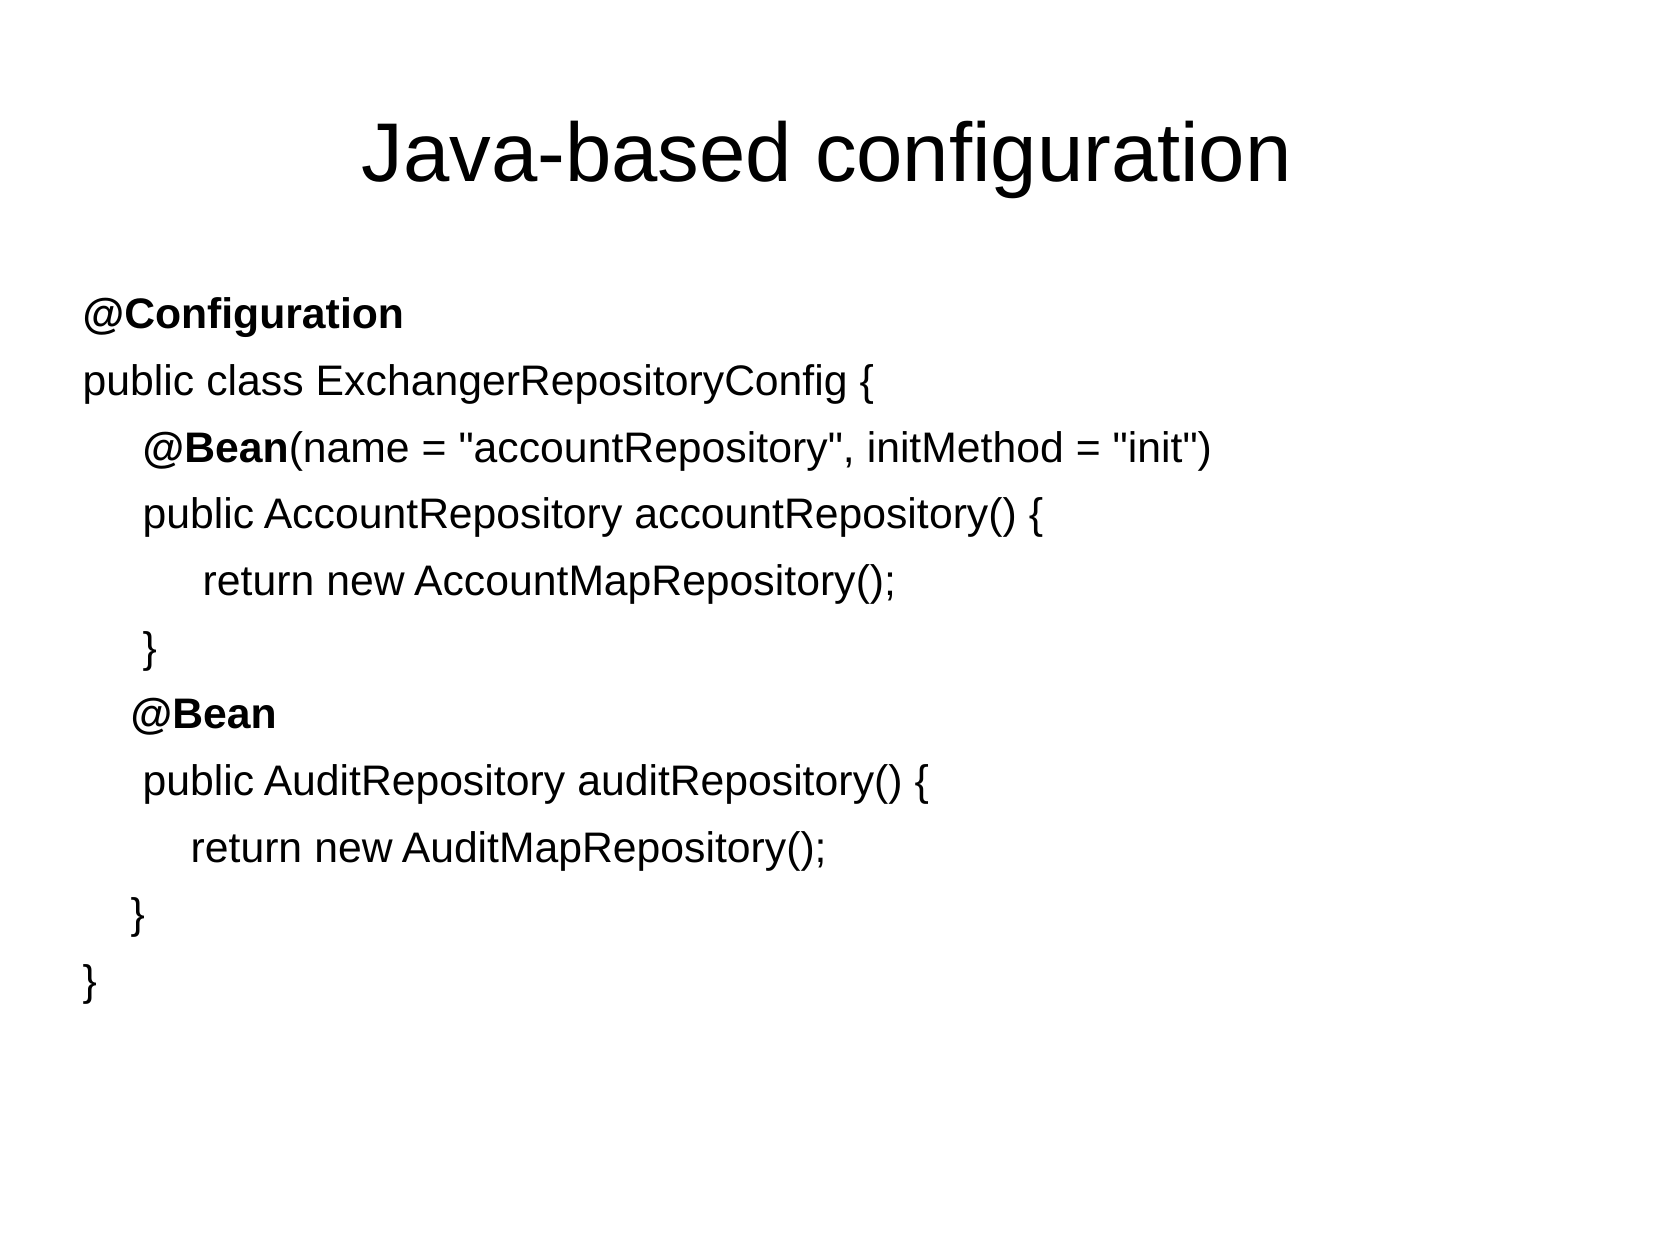

# Java-based configuration
@Configuration
public class ExchangerRepositoryConfig {
 @Bean(name = "accountRepository", initMethod = "init")
 public AccountRepository accountRepository() {
 return new AccountMapRepository();
 }
 @Bean
 public AuditRepository auditRepository() {
 return new AuditMapRepository();
 }
}